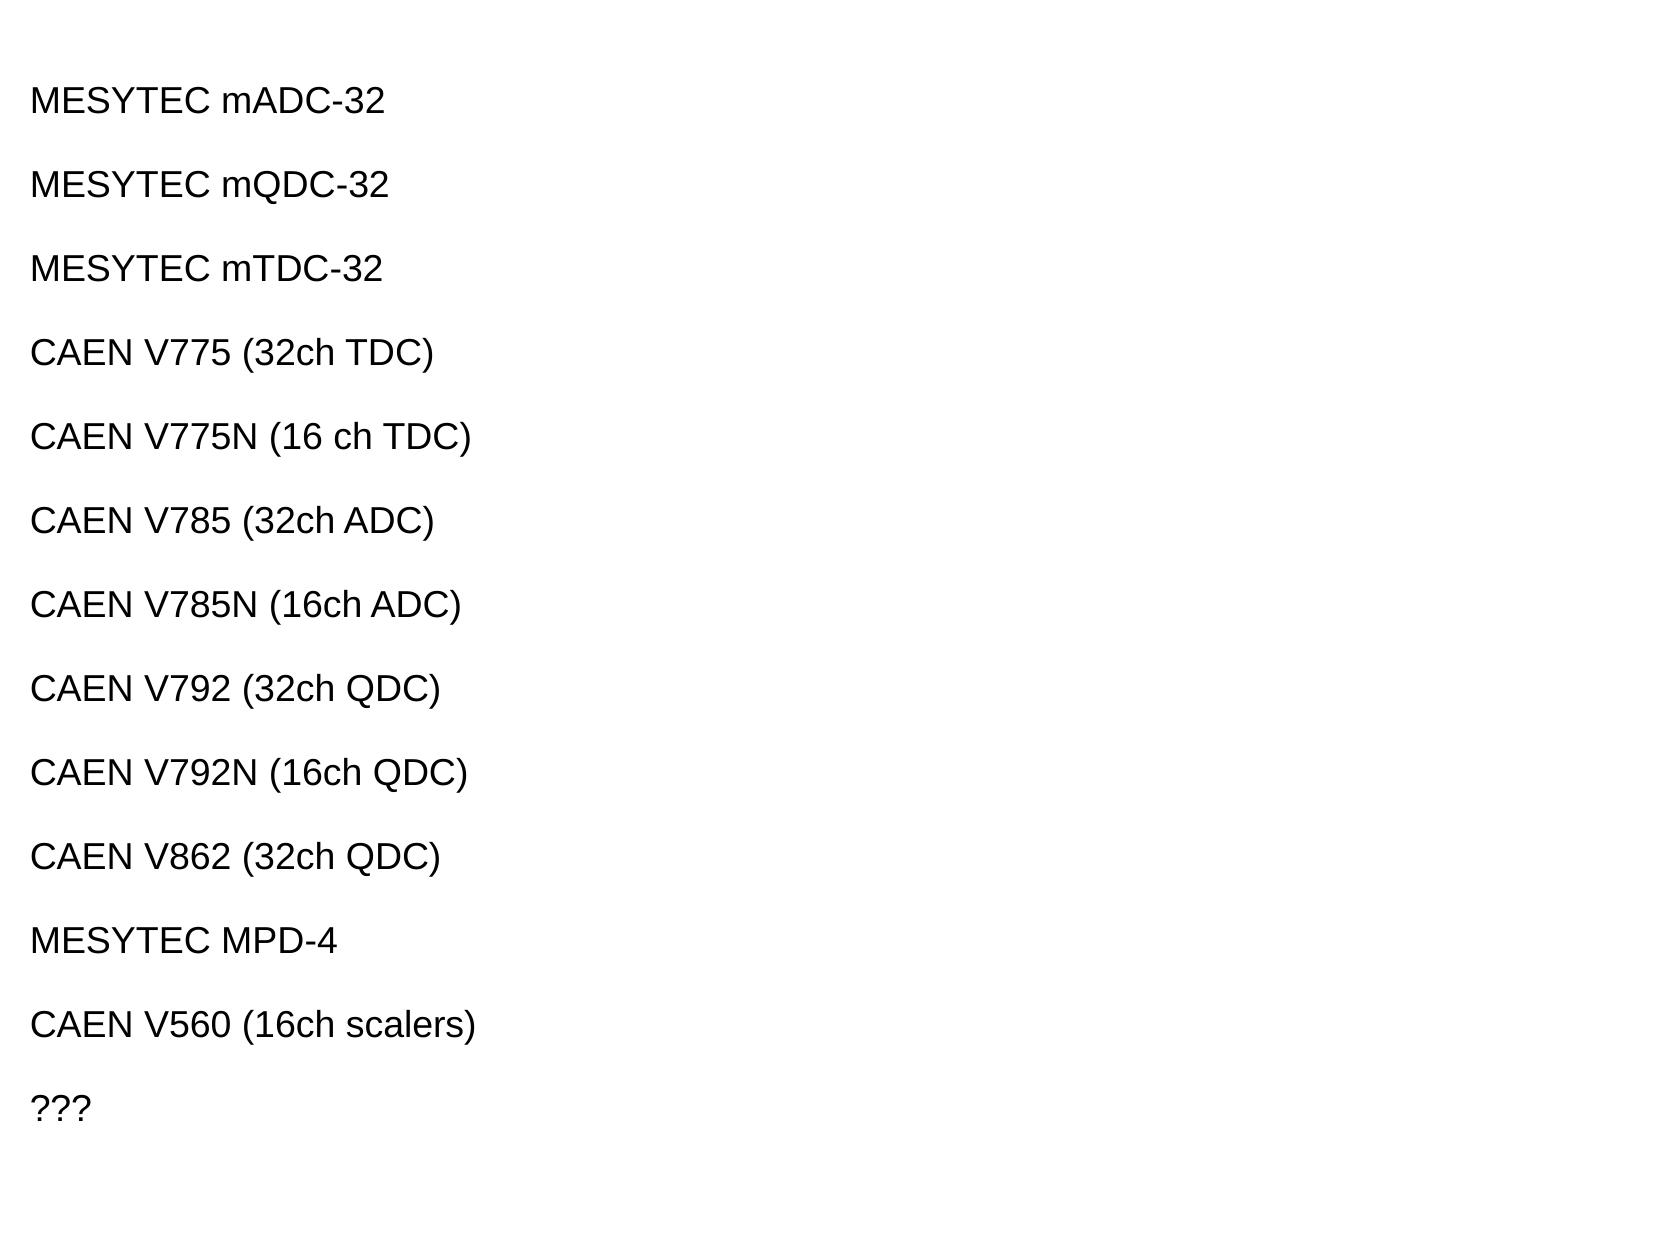

MESYTEC mADC-32
MESYTEC mQDC-32
MESYTEC mTDC-32
CAEN V775 (32ch TDC)
CAEN V775N (16 ch TDC)
CAEN V785 (32ch ADC)
CAEN V785N (16ch ADC)
CAEN V792 (32ch QDC)
CAEN V792N (16ch QDC)
CAEN V862 (32ch QDC)
MESYTEC MPD-4
CAEN V560 (16ch scalers)
???